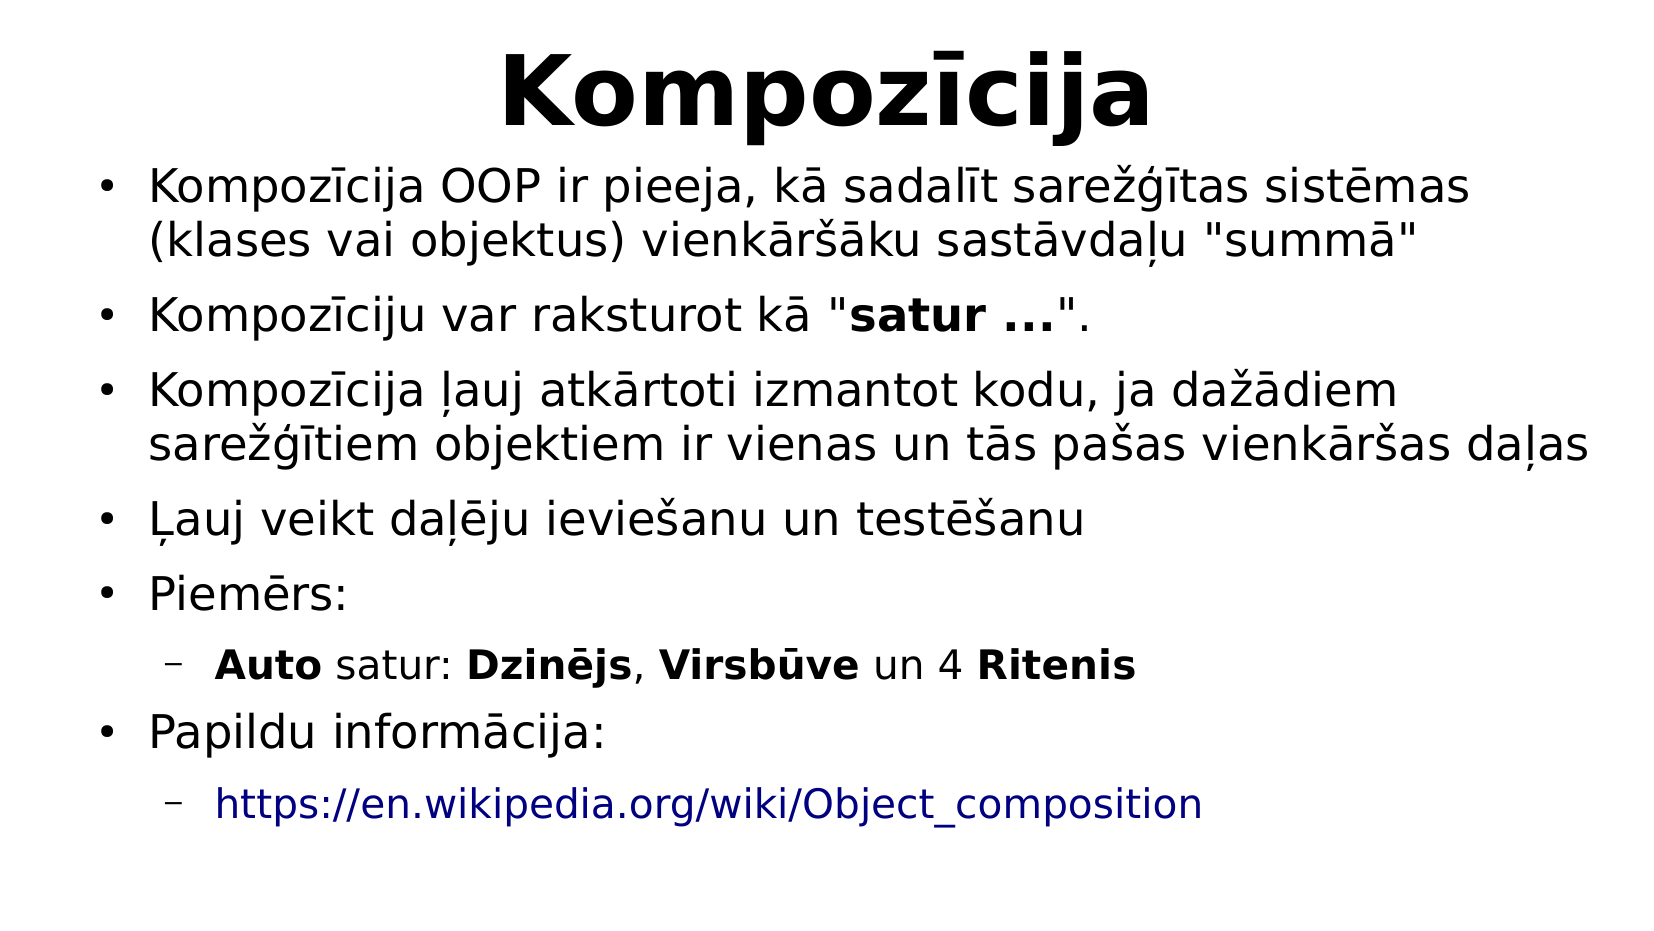

# Kompozīcija
Kompozīcija OOP ir pieeja, kā sadalīt sarežģītas sistēmas (klases vai objektus) vienkāršāku sastāvdaļu "summā"
Kompozīciju var raksturot kā "satur ...".
Kompozīcija ļauj atkārtoti izmantot kodu, ja dažādiem sarežģītiem objektiem ir vienas un tās pašas vienkāršas daļas
Ļauj veikt daļēju ieviešanu un testēšanu
Piemērs:
Auto satur: Dzinējs, Virsbūve un 4 Ritenis
Papildu informācija:
https://en.wikipedia.org/wiki/Object_composition